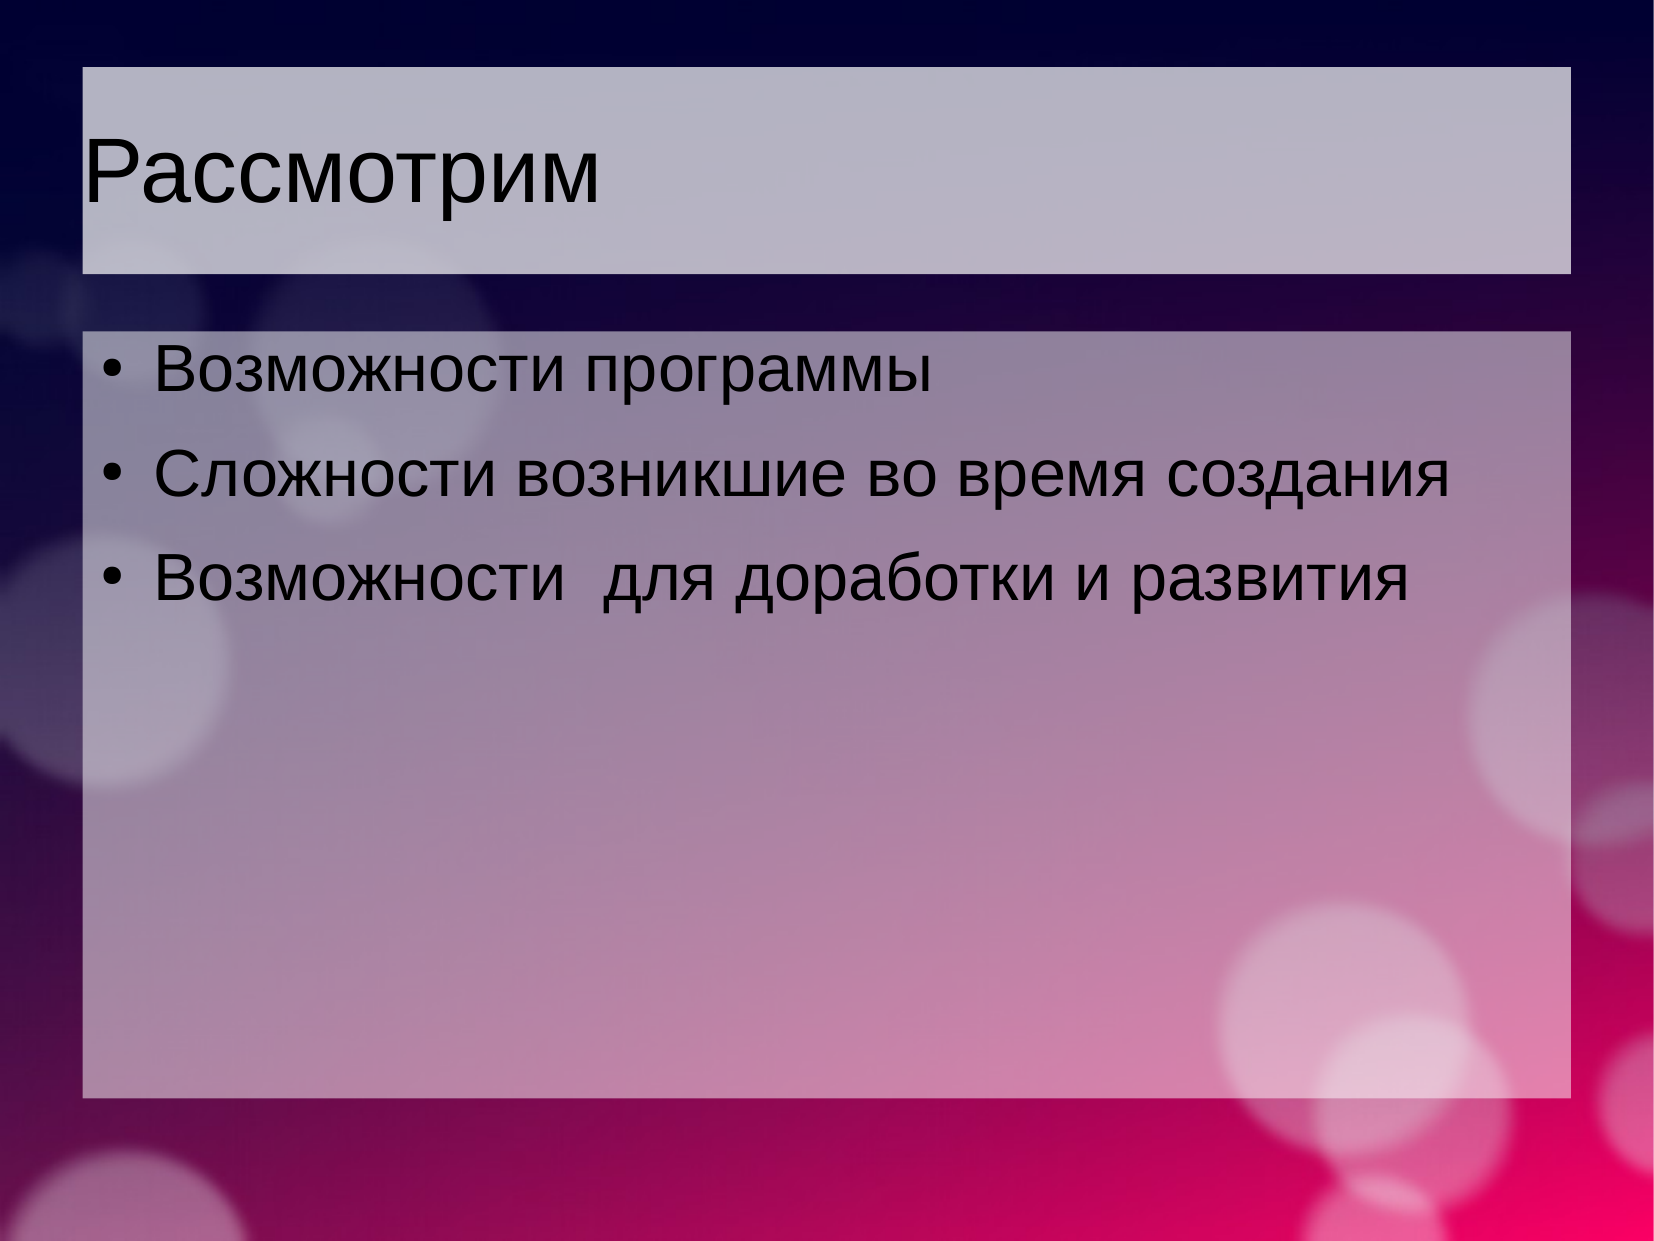

# Рассмотрим
Возможности программы
Сложности возникшие во время создания
Возможности для доработки и развития